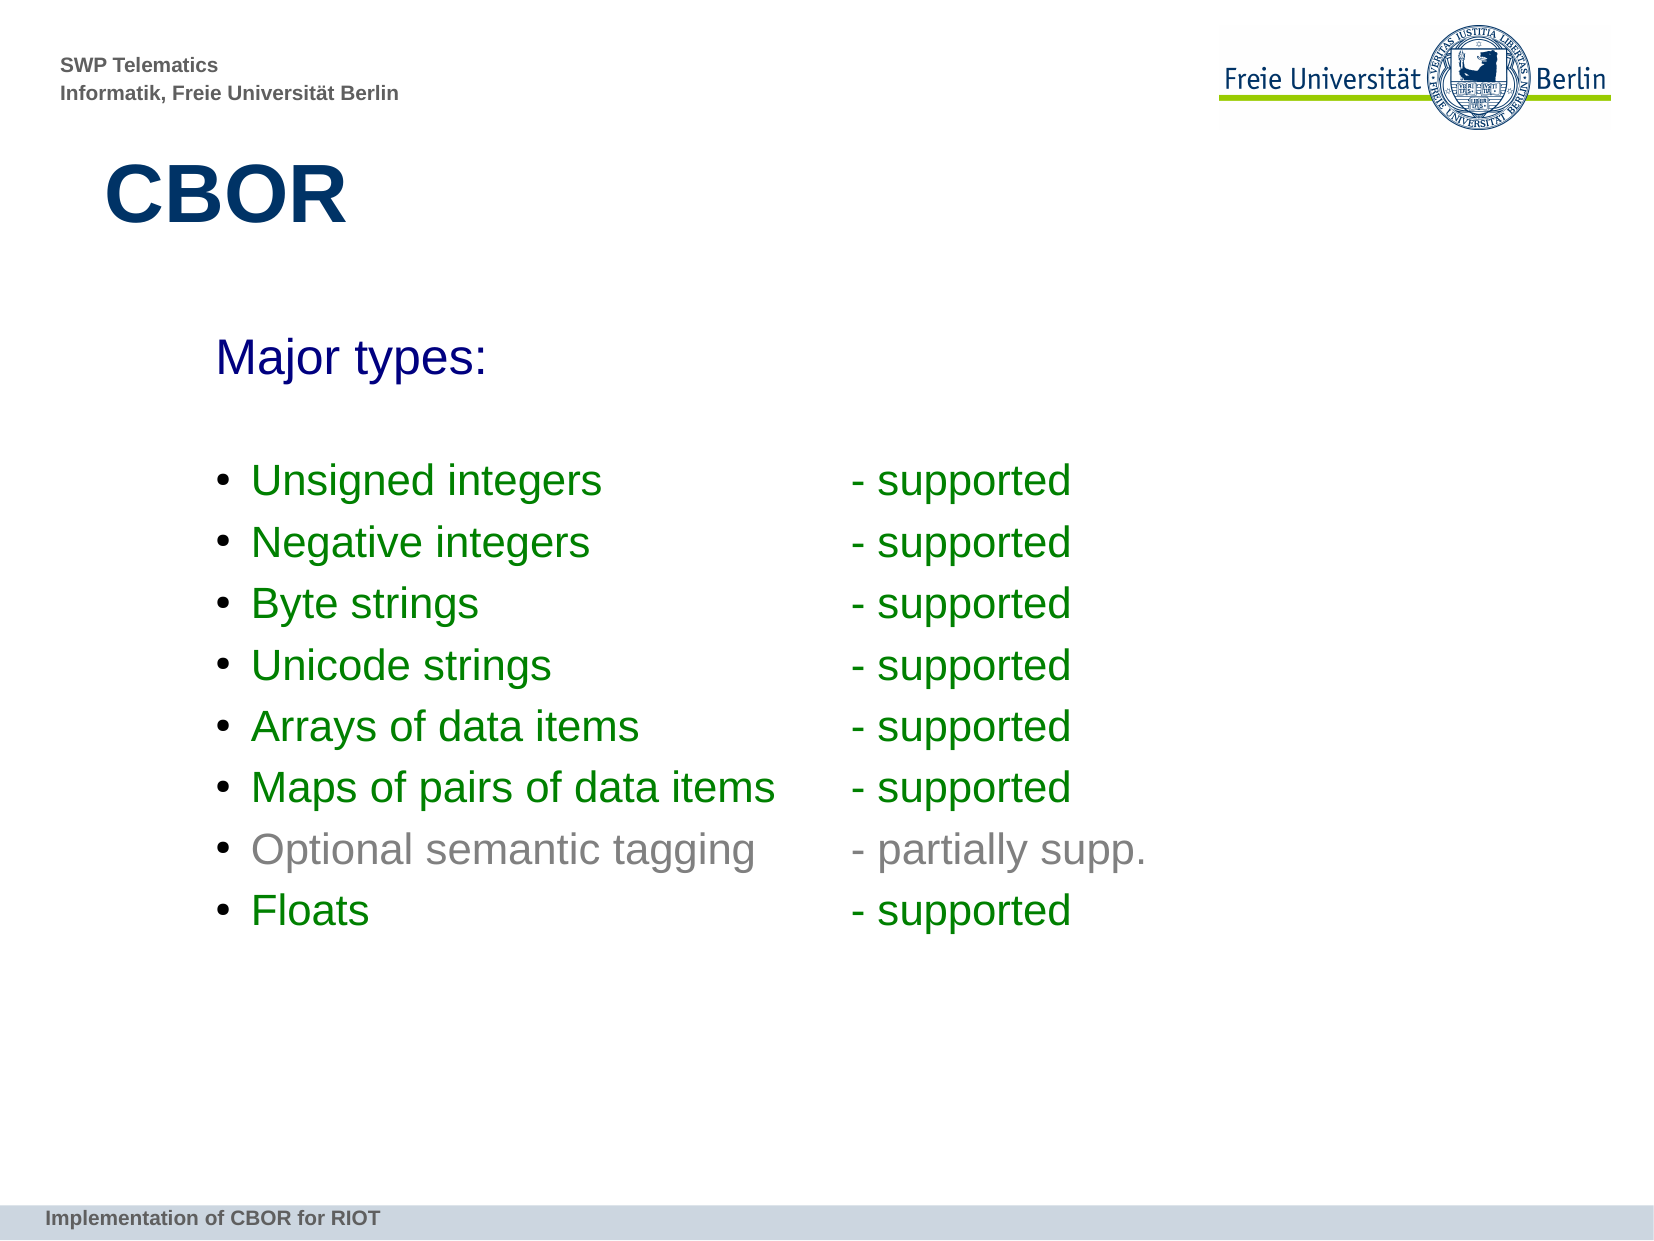

# CBOR
Major types:
Unsigned integers				- supported
Negative integers				- supported
Byte strings					- supported
Unicode strings				- supported
Arrays of data items			- supported
Maps of pairs of data items	- supported
Optional semantic tagging		- partially supp.
Floats							- supported